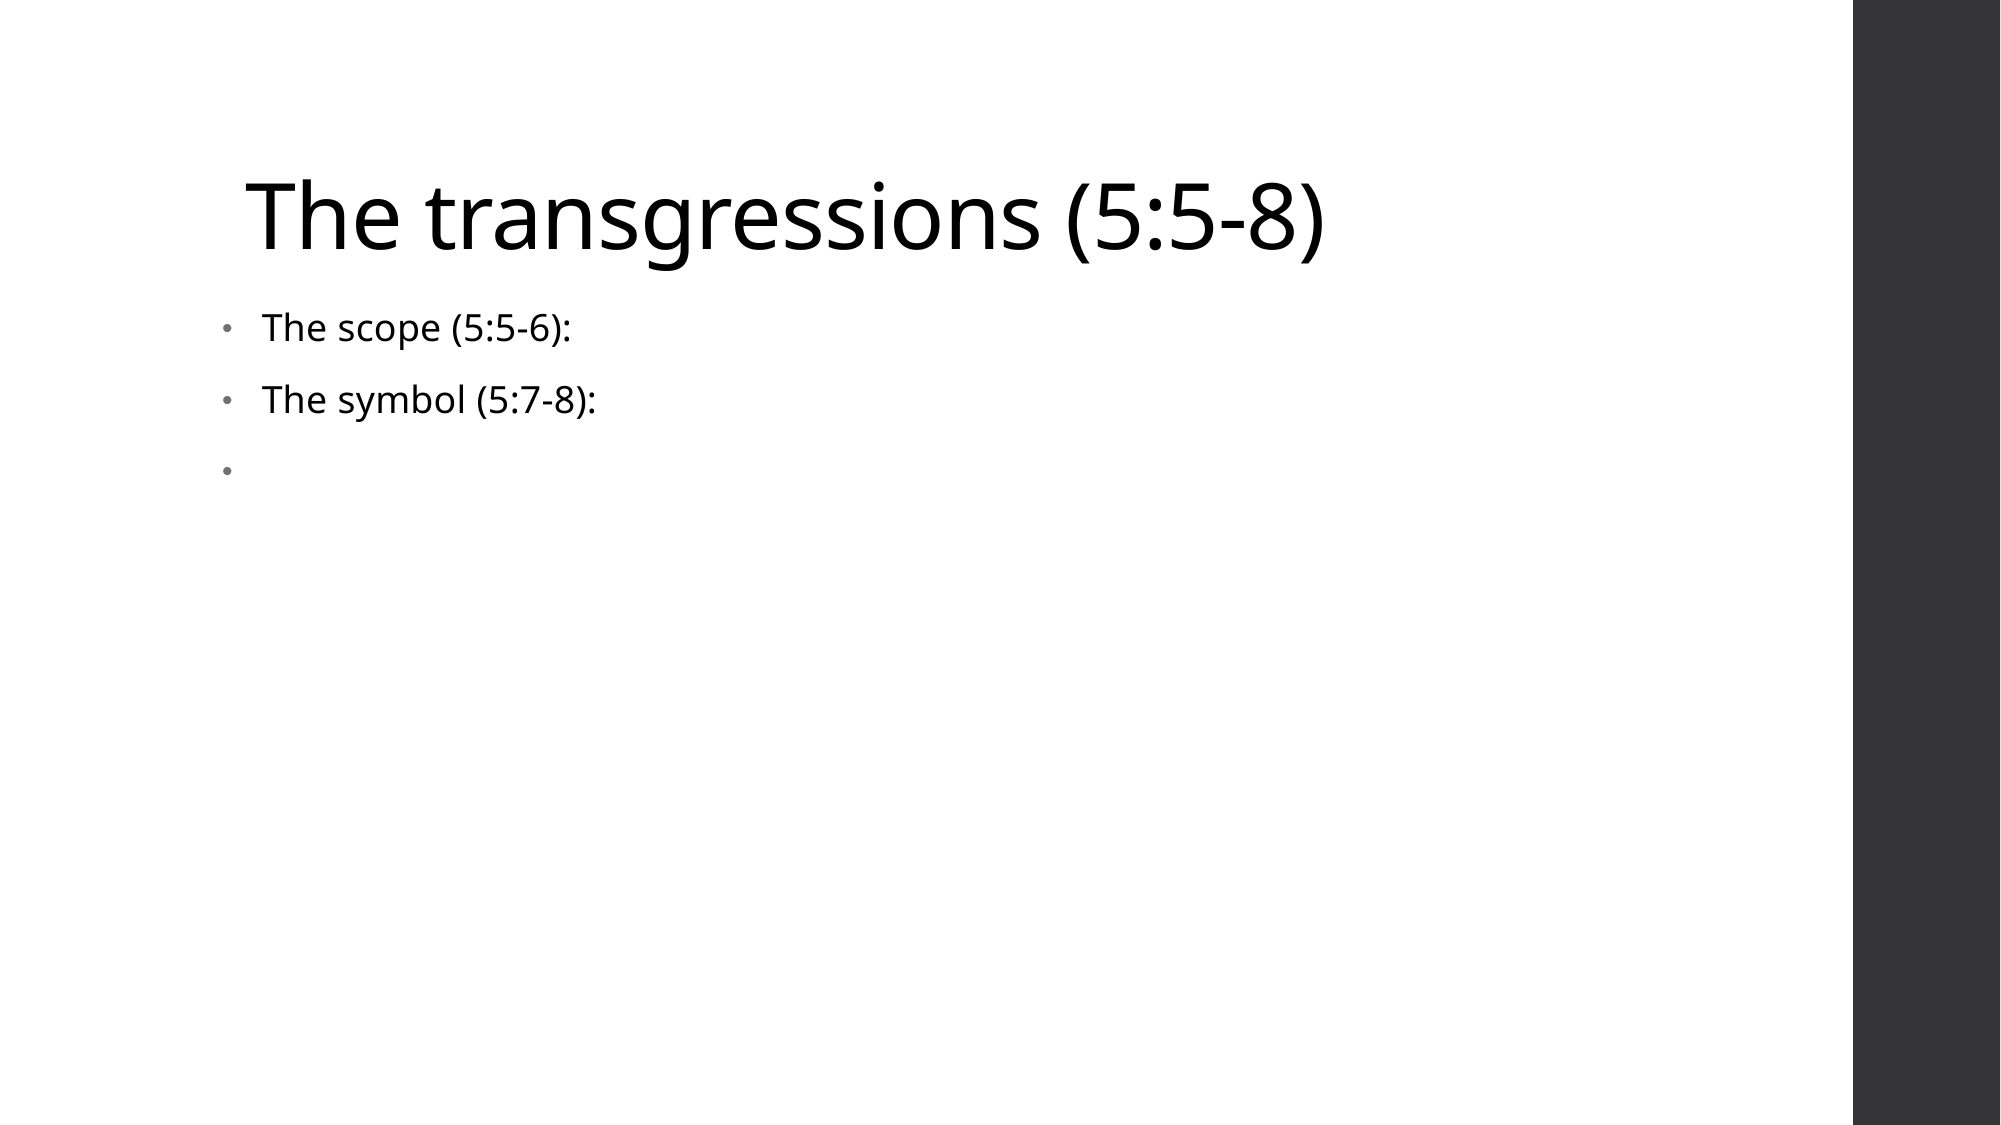

# The transgressions (5:5-8)
 The scope (5:5-6):
 The symbol (5:7-8):